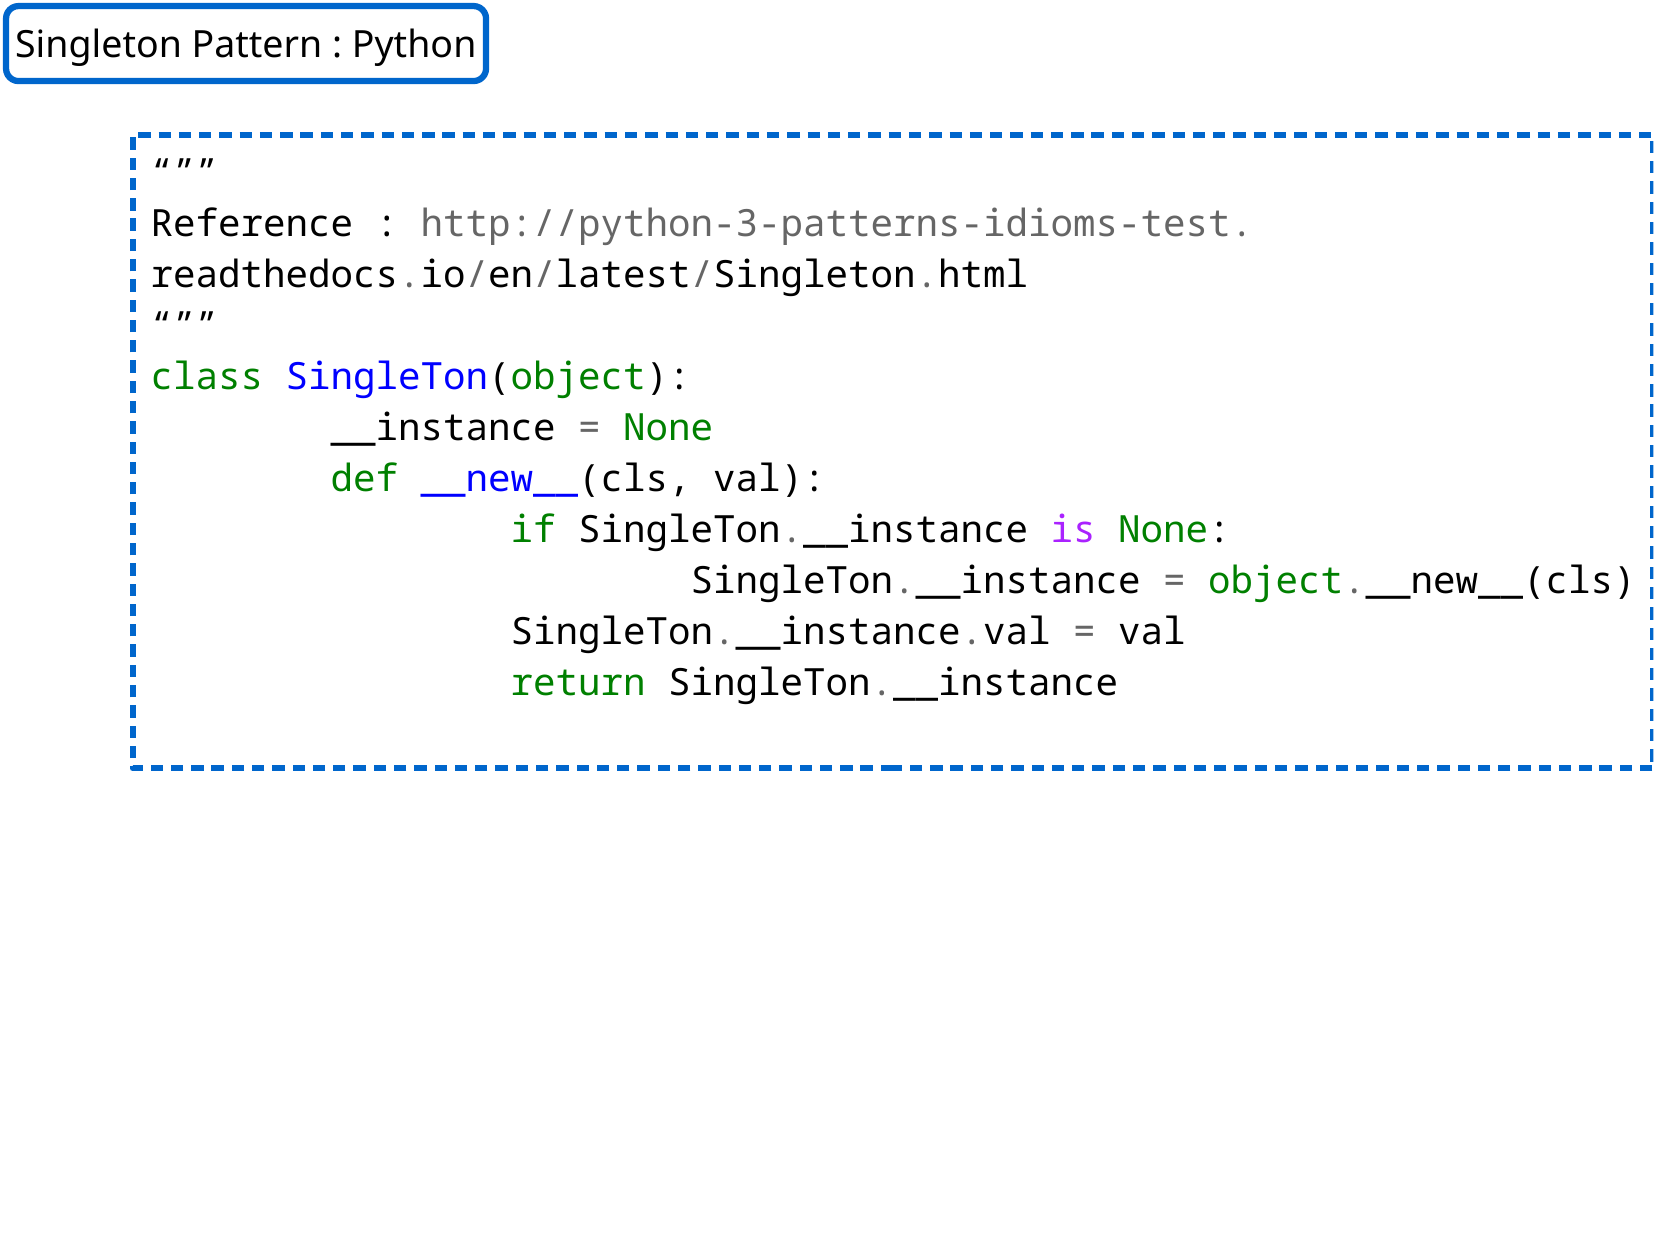

Singleton Pattern : Python
“””
Reference : http://python-3-patterns-idioms-test.
readthedocs.io/en/latest/Singleton.html
“””
class SingleTon(object):
 __instance = None
 def __new__(cls, val):
 if SingleTon.__instance is None:
 SingleTon.__instance = object.__new__(cls)
 SingleTon.__instance.val = val
 return SingleTon.__instance